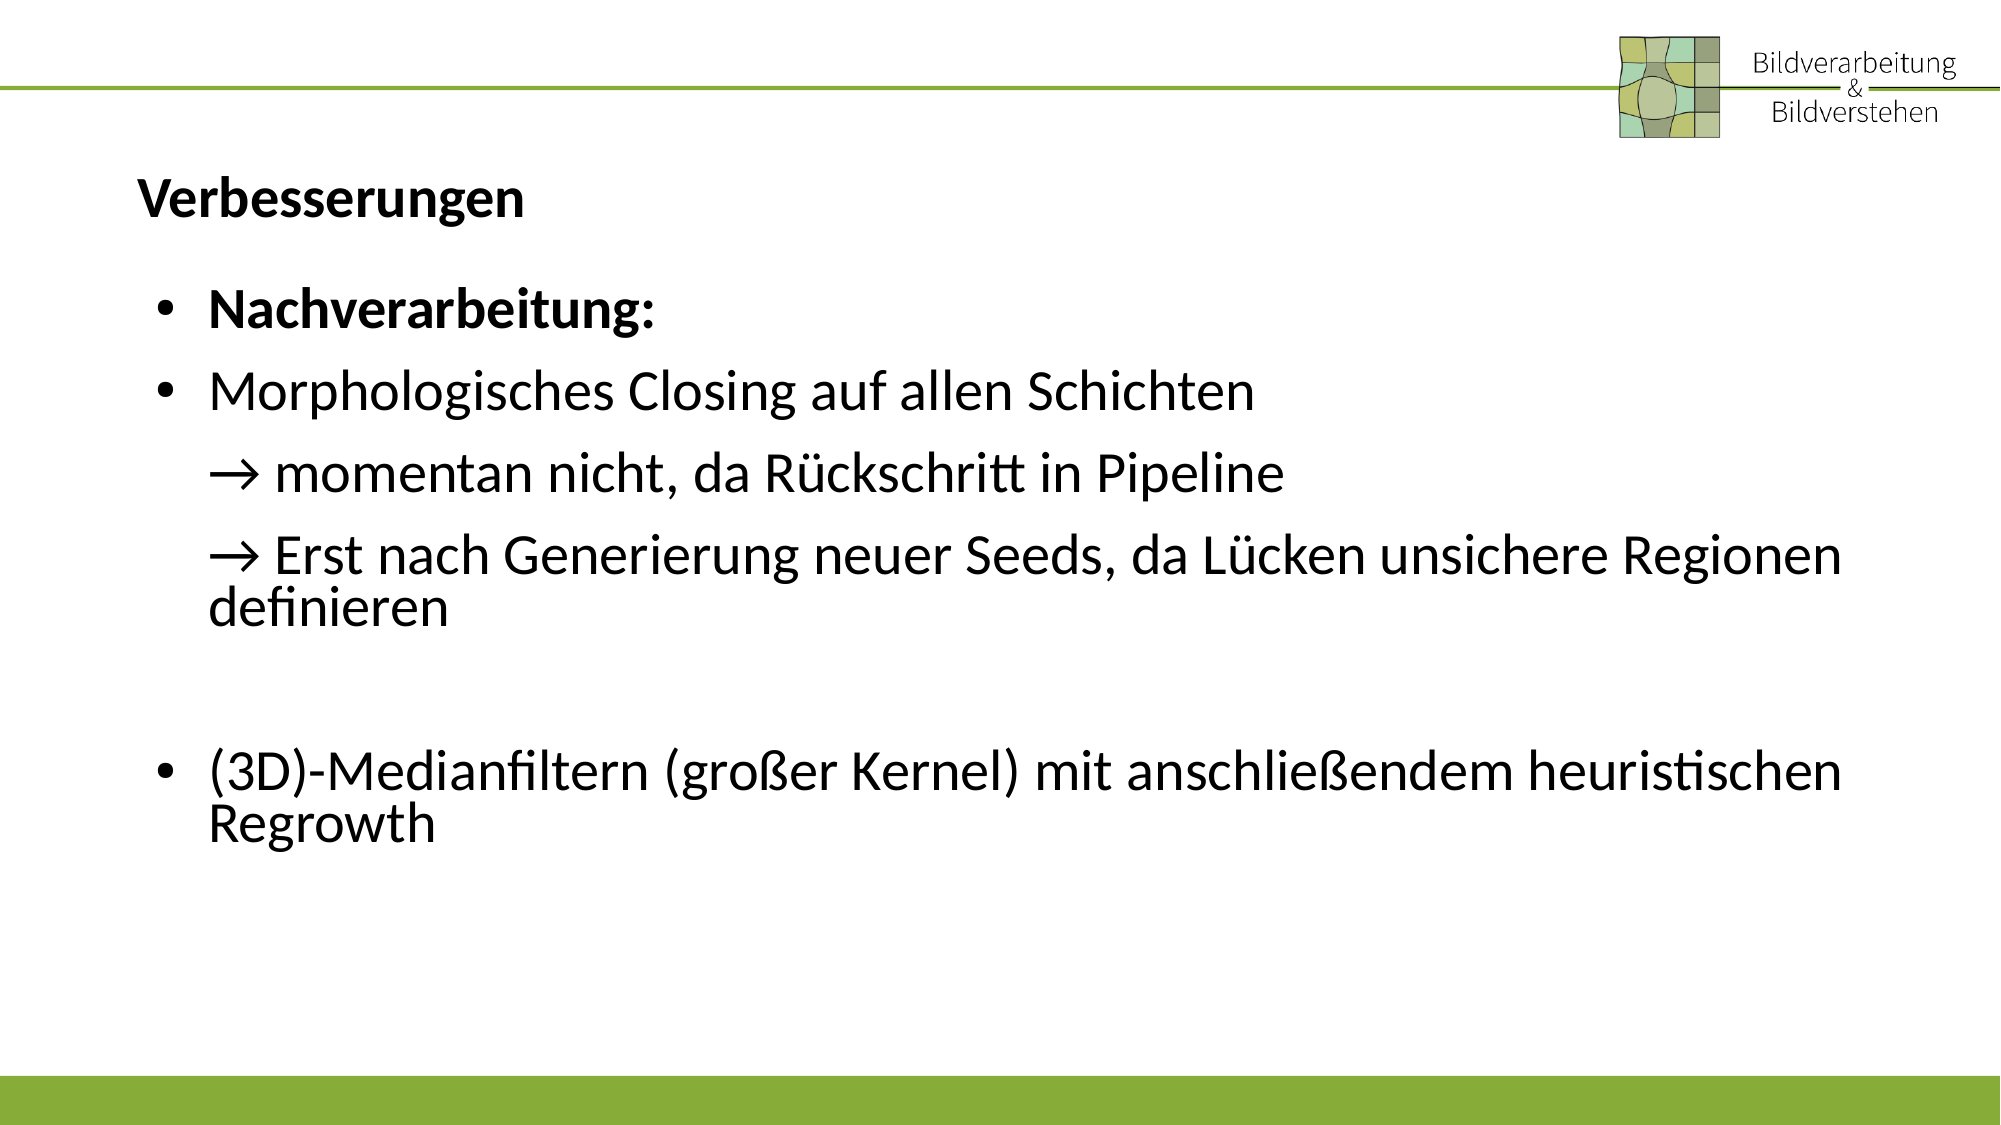

# Verbesserungen
Nachverarbeitung:
Morphologisches Closing auf allen Schichten
→ momentan nicht, da Rückschritt in Pipeline
→ Erst nach Generierung neuer Seeds, da Lücken unsichere Regionen definieren
(3D)-Medianfiltern (großer Kernel) mit anschließendem heuristischen Regrowth